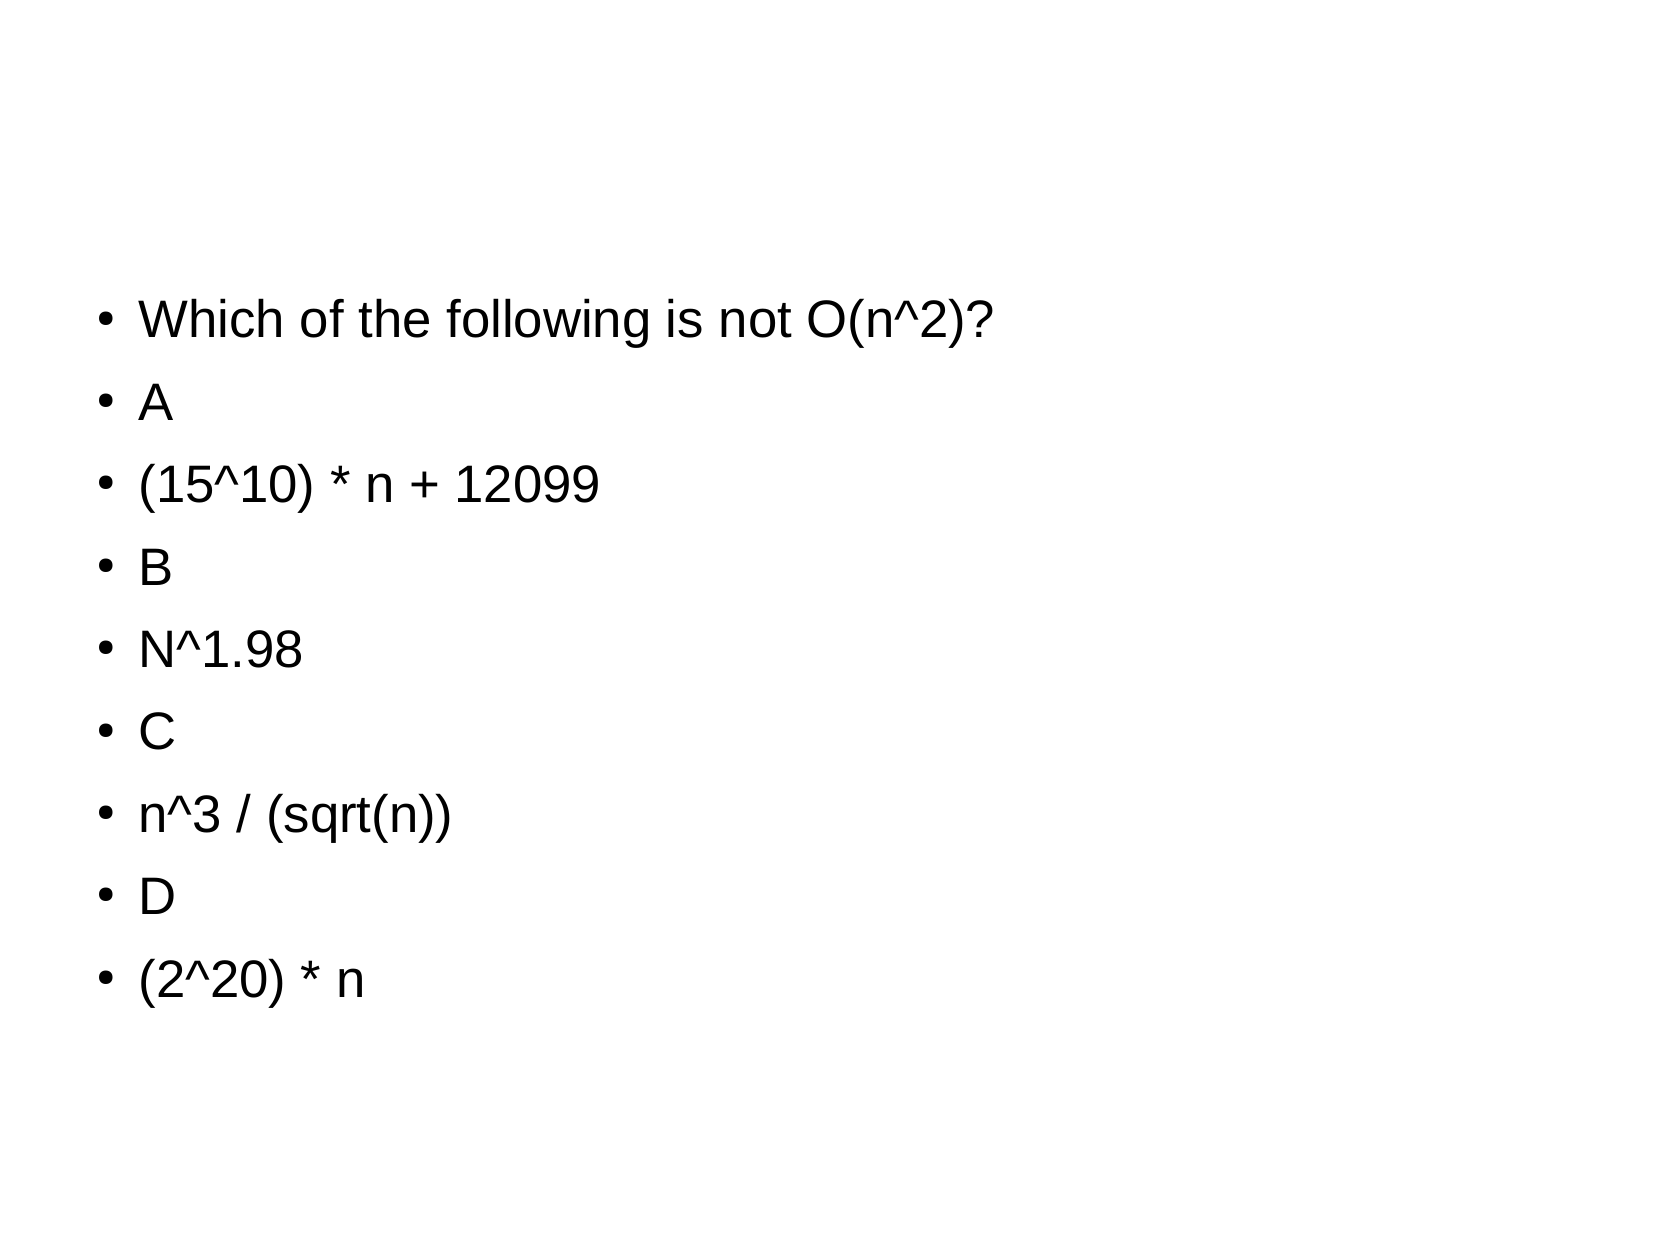

#
Which of the following is not O(n^2)?
A
(15^10) * n + 12099
B
N^1.98
C
n^3 / (sqrt(n))
D
(2^20) * n